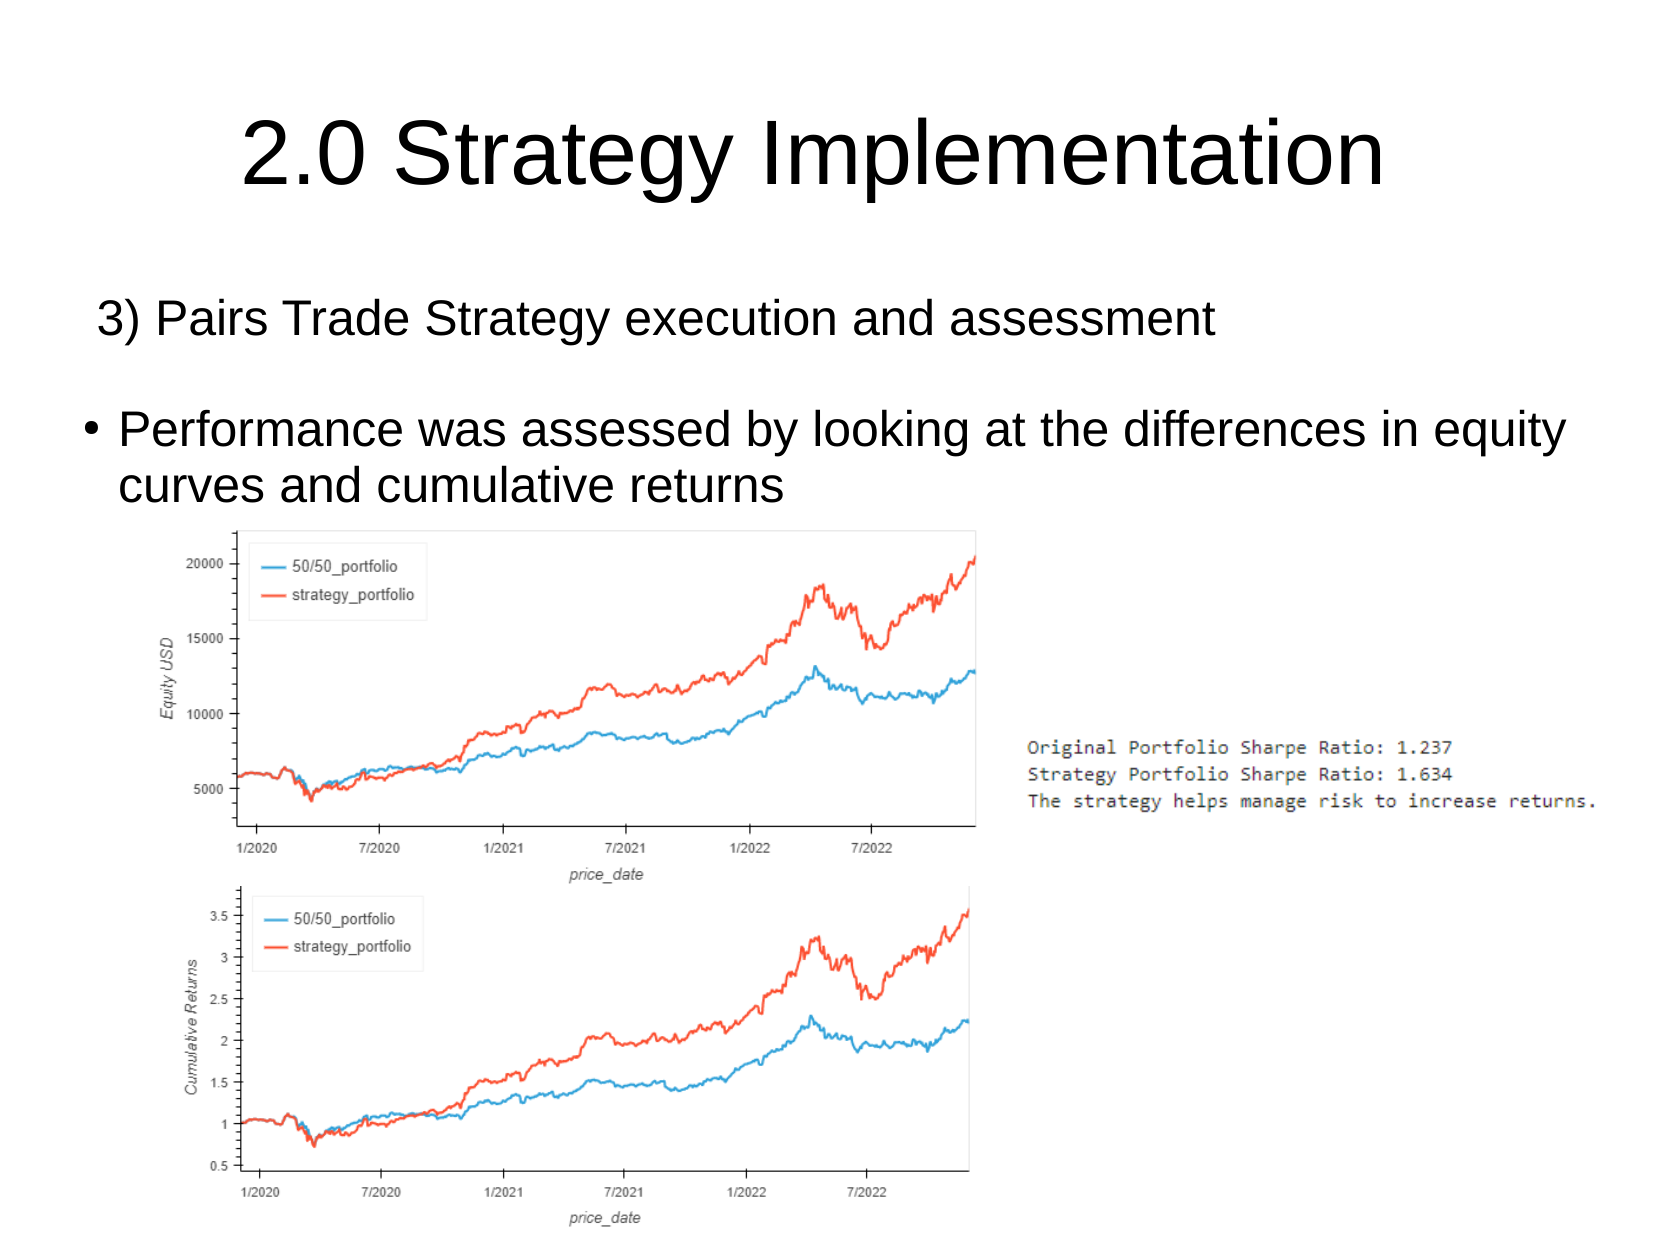

# 2.0 Strategy Implementation
 3) Pairs Trade Strategy execution and assessment
Performance was assessed by looking at the differences in equity curves and cumulative returns